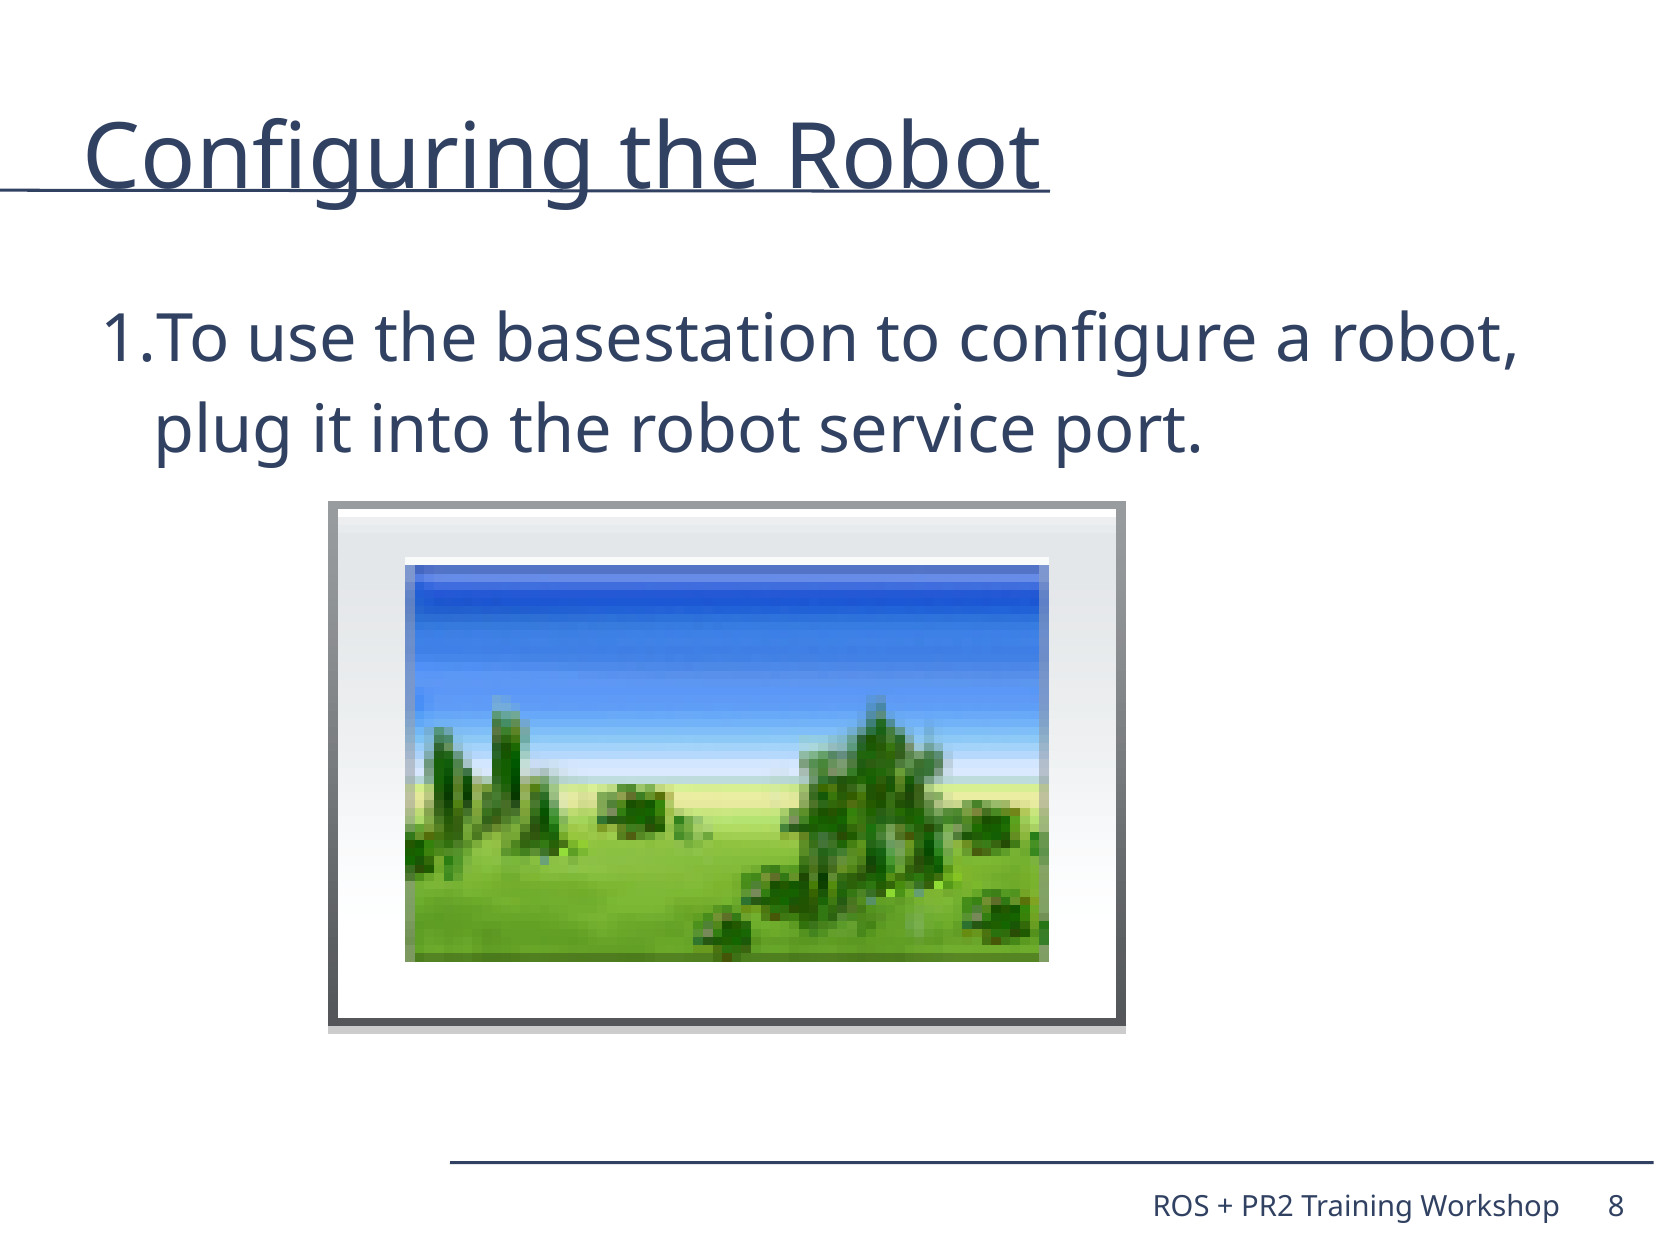

# Configuring the Robot
To use the basestation to configure a robot, plug it into the robot service port.